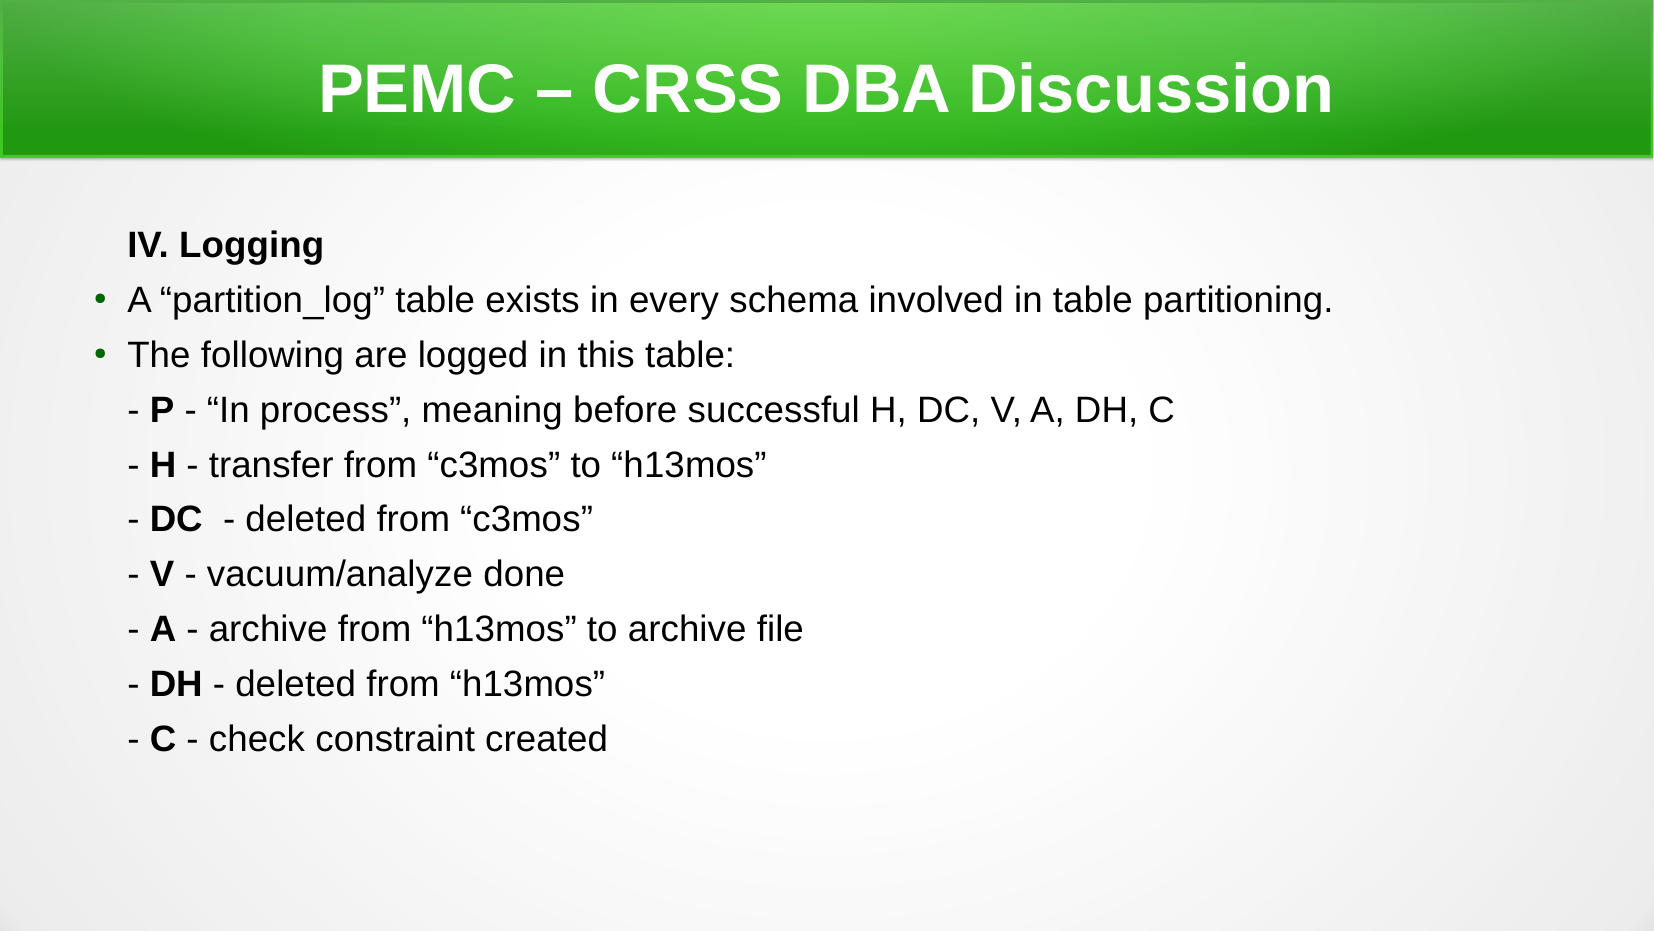

# PEMC – CRSS DBA Discussion
IV. Logging
A “partition_log” table exists in every schema involved in table partitioning.
The following are logged in this table:
- P - “In process”, meaning before successful H, DC, V, A, DH, C
- H - transfer from “c3mos” to “h13mos”
- DC - deleted from “c3mos”
- V - vacuum/analyze done
- A - archive from “h13mos” to archive file
- DH - deleted from “h13mos”
- C - check constraint created